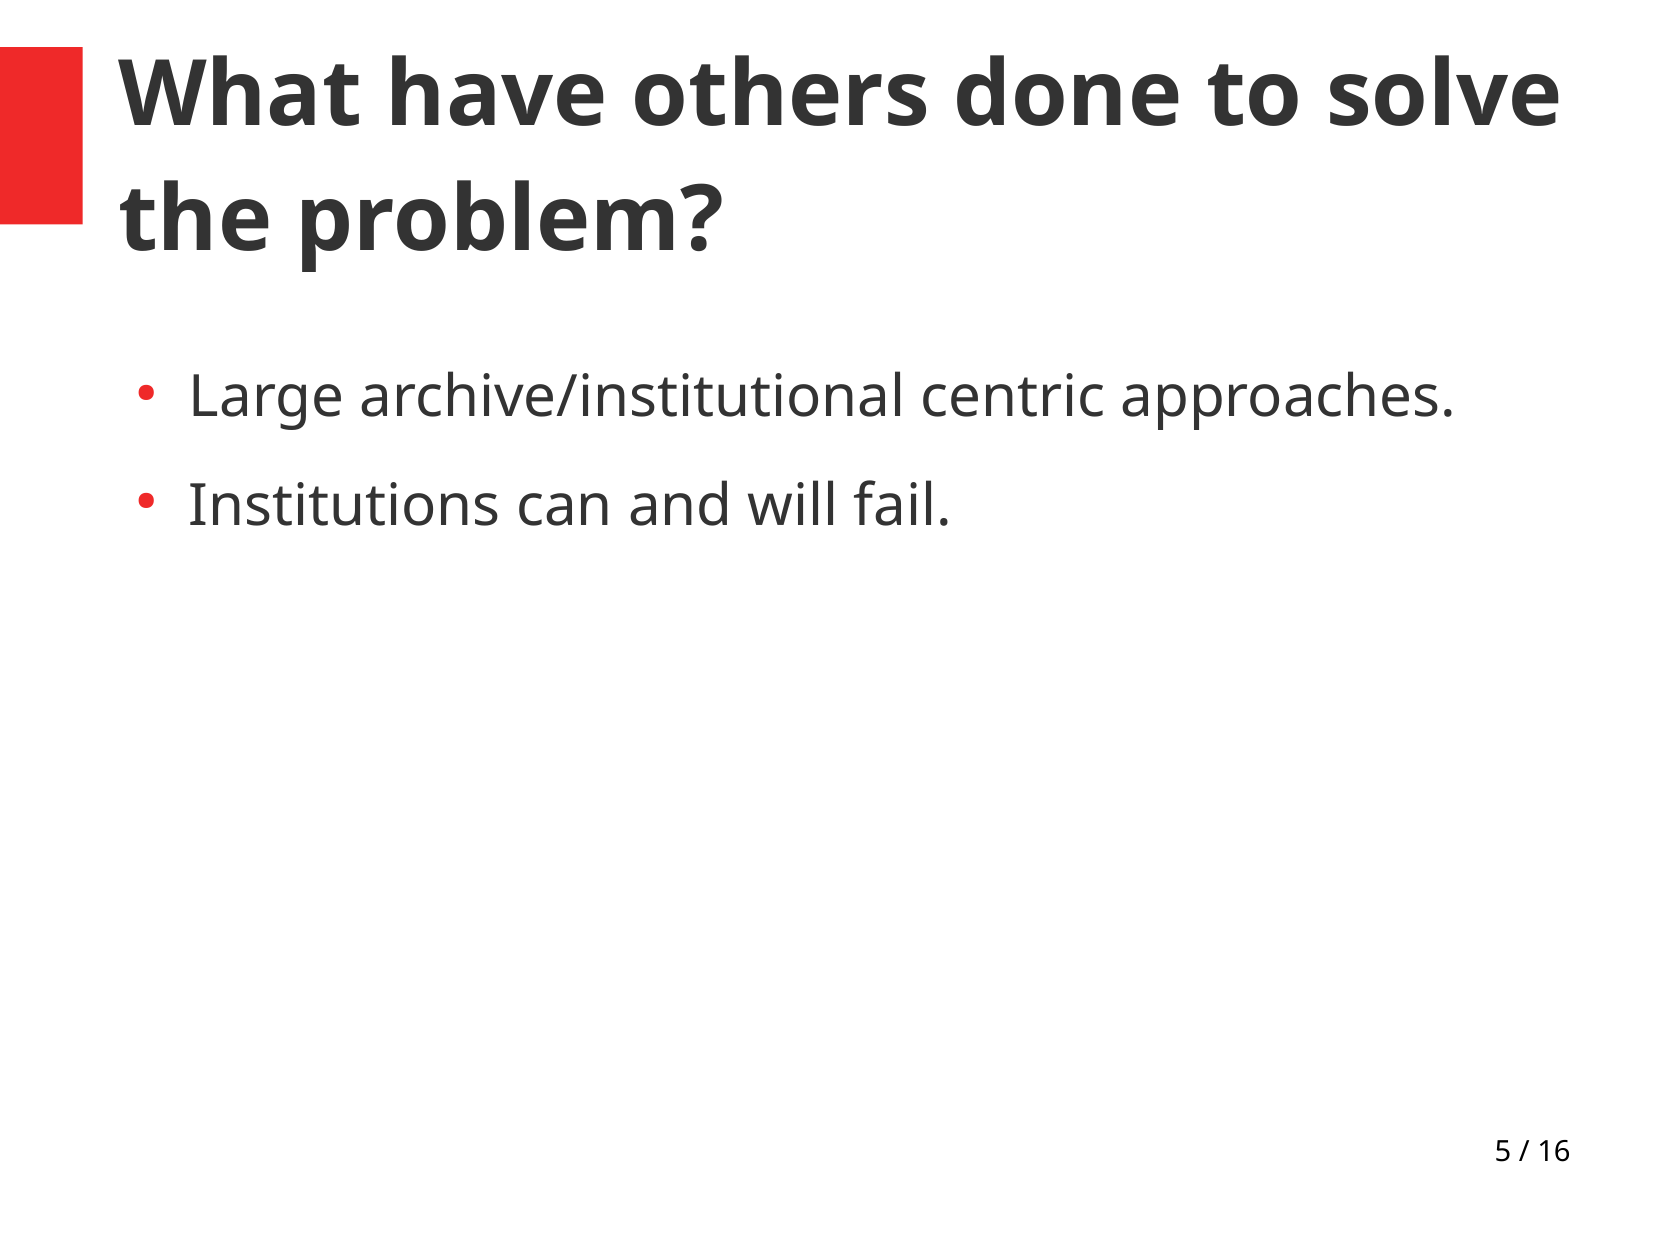

# What have others done to solve the problem?
Large archive/institutional centric approaches.
Institutions can and will fail.
5